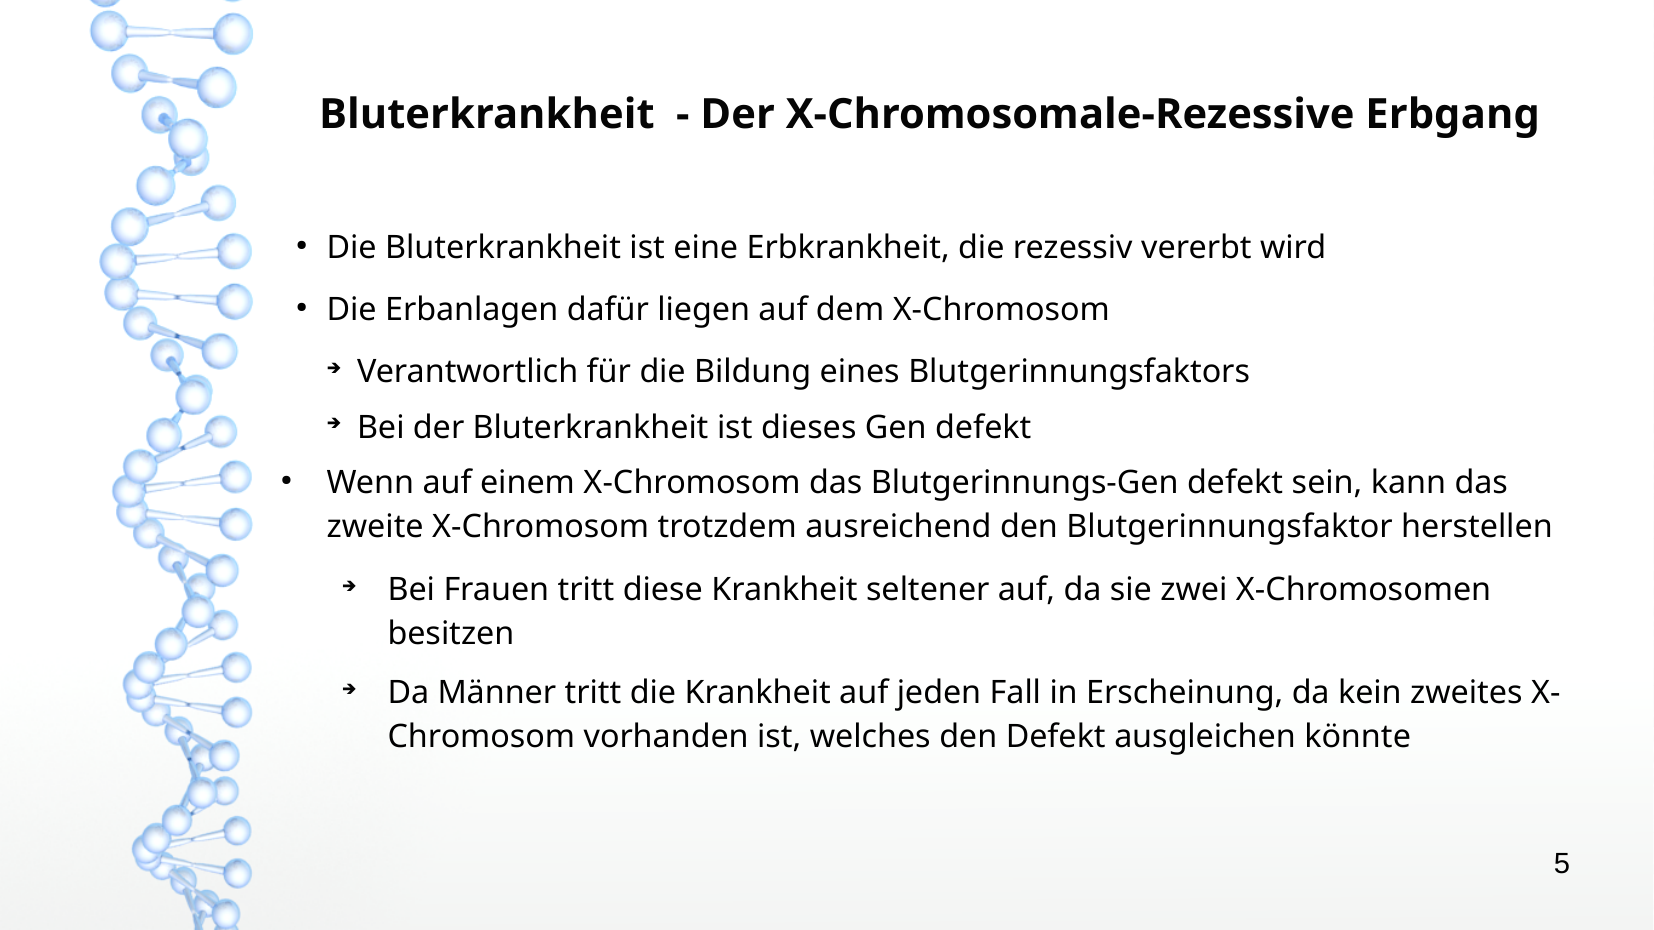

# Bluterkrankheit - Der X-Chromosomale-Rezessive Erbgang
Die Bluterkrankheit ist eine Erbkrankheit, die rezessiv vererbt wird
Die Erbanlagen dafür liegen auf dem X-Chromosom
Verantwortlich für die Bildung eines Blutgerinnungsfaktors
Bei der Bluterkrankheit ist dieses Gen defekt
Wenn auf einem X-Chromosom das Blutgerinnungs-Gen defekt sein, kann das zweite X-Chromosom trotzdem ausreichend den Blutgerinnungsfaktor herstellen
Bei Frauen tritt diese Krankheit seltener auf, da sie zwei X-Chromosomen besitzen
Da Männer tritt die Krankheit auf jeden Fall in Erscheinung, da kein zweites X-Chromosom vorhanden ist, welches den Defekt ausgleichen könnte
5